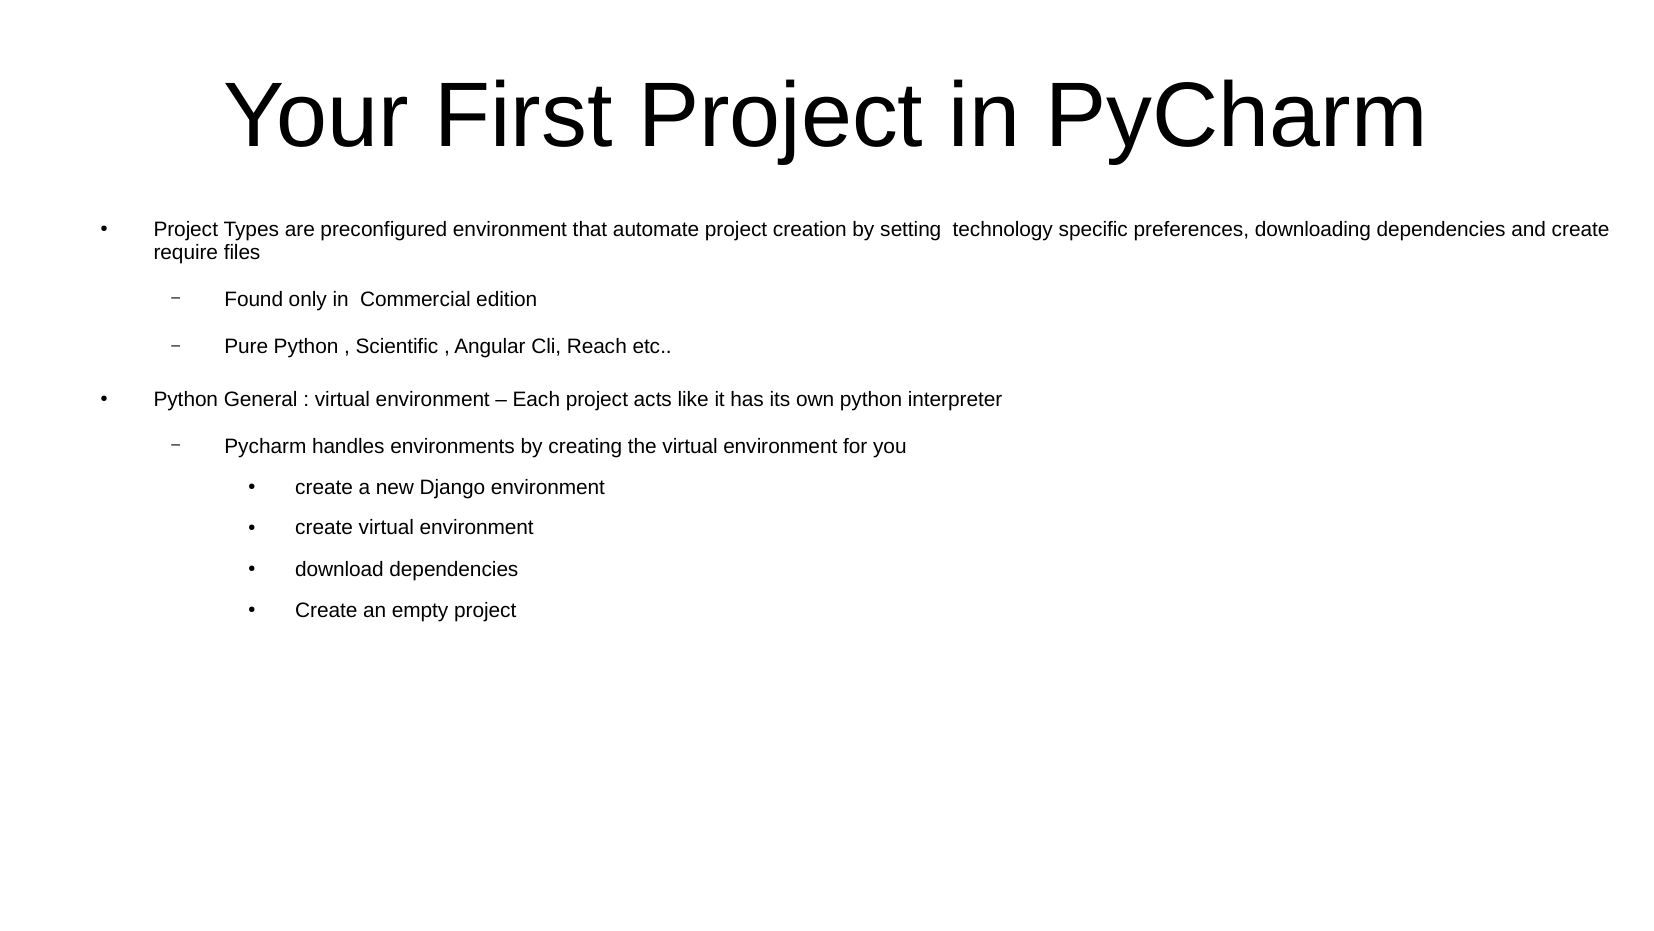

# Your First Project in PyCharm
Project Types are preconfigured environment that automate project creation by setting technology specific preferences, downloading dependencies and create require files
Found only in Commercial edition
Pure Python , Scientific , Angular Cli, Reach etc..
Python General : virtual environment – Each project acts like it has its own python interpreter
Pycharm handles environments by creating the virtual environment for you
create a new Django environment
create virtual environment
download dependencies
Create an empty project